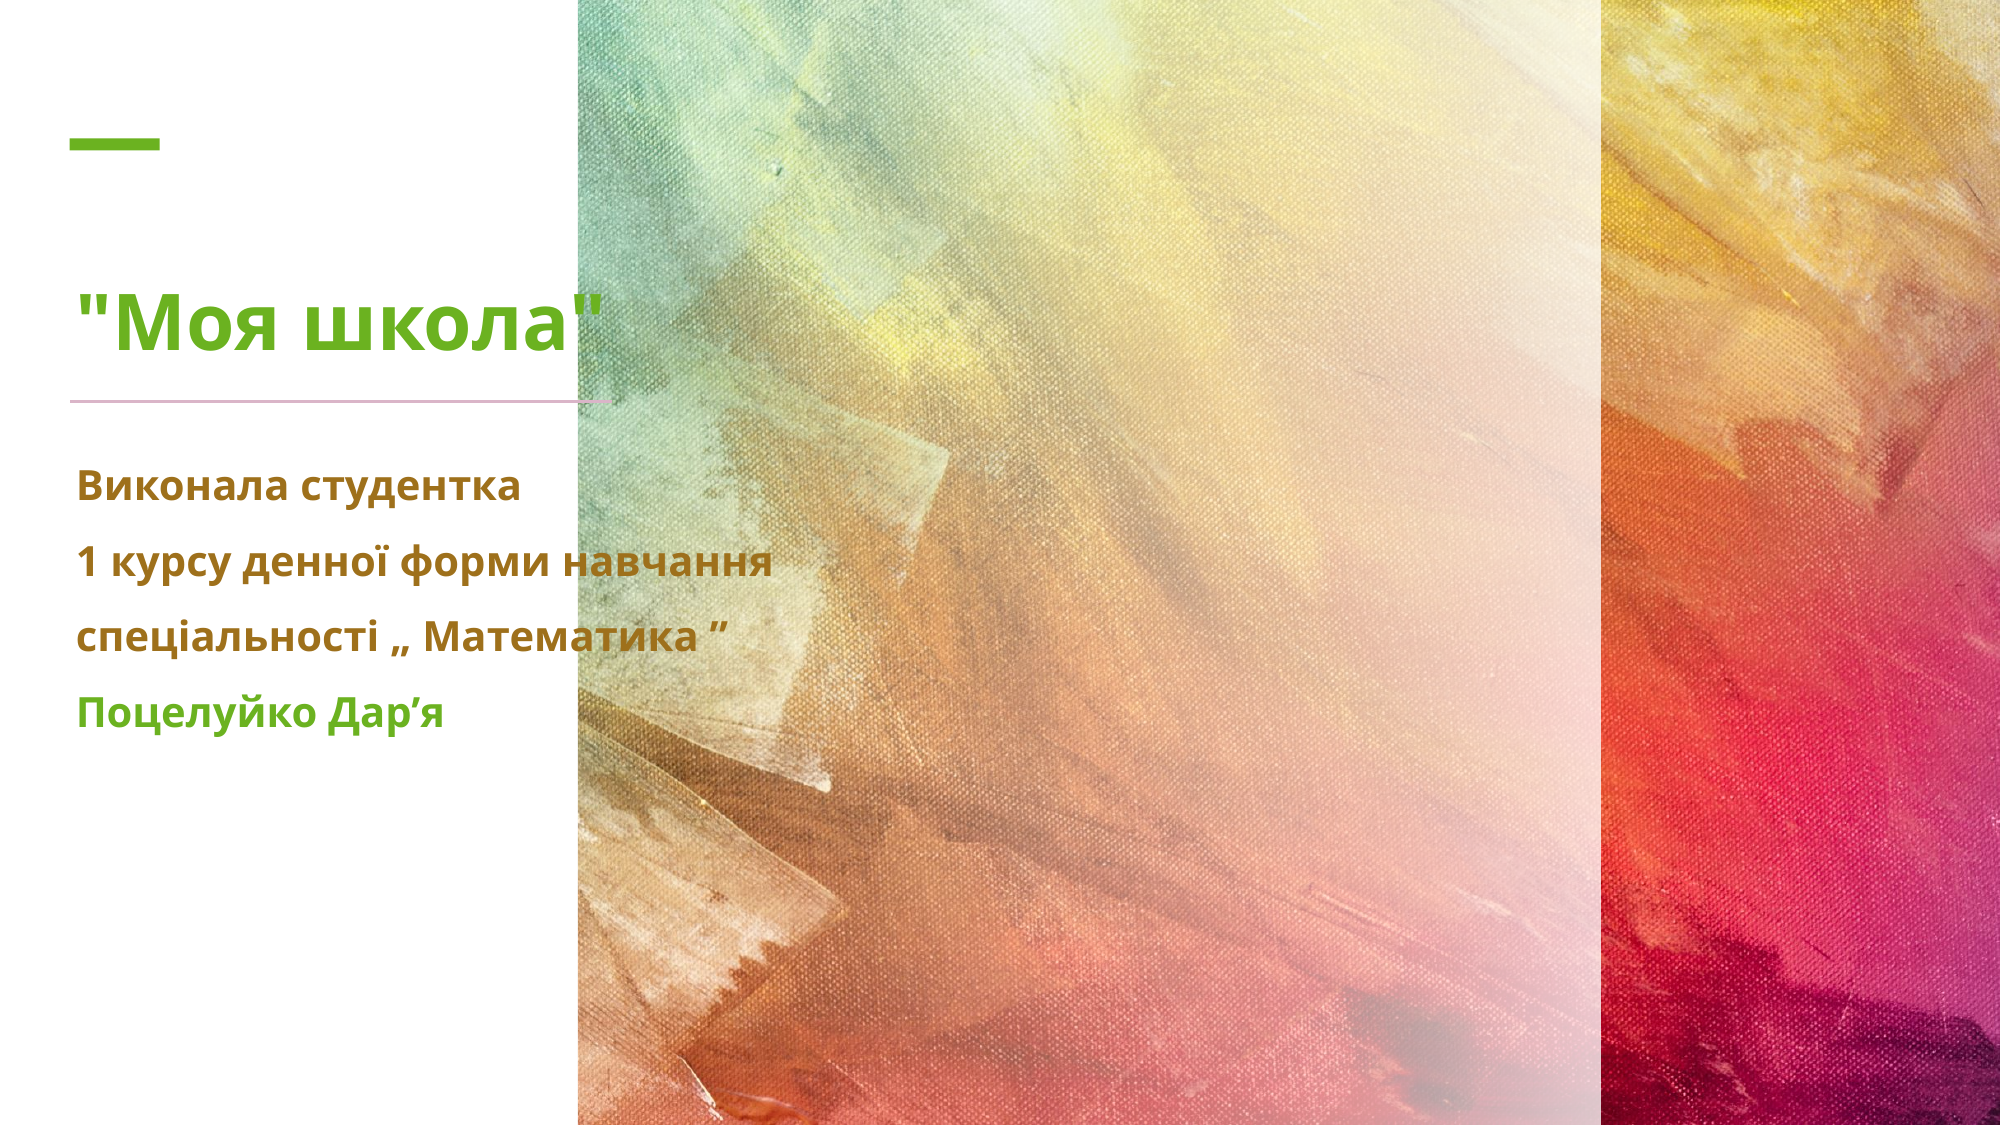

# "Моя школа"
Виконала студентка
1 курсу денної форми навчання
спеціальності „ Математика ”
Поцелуйко Дар’я